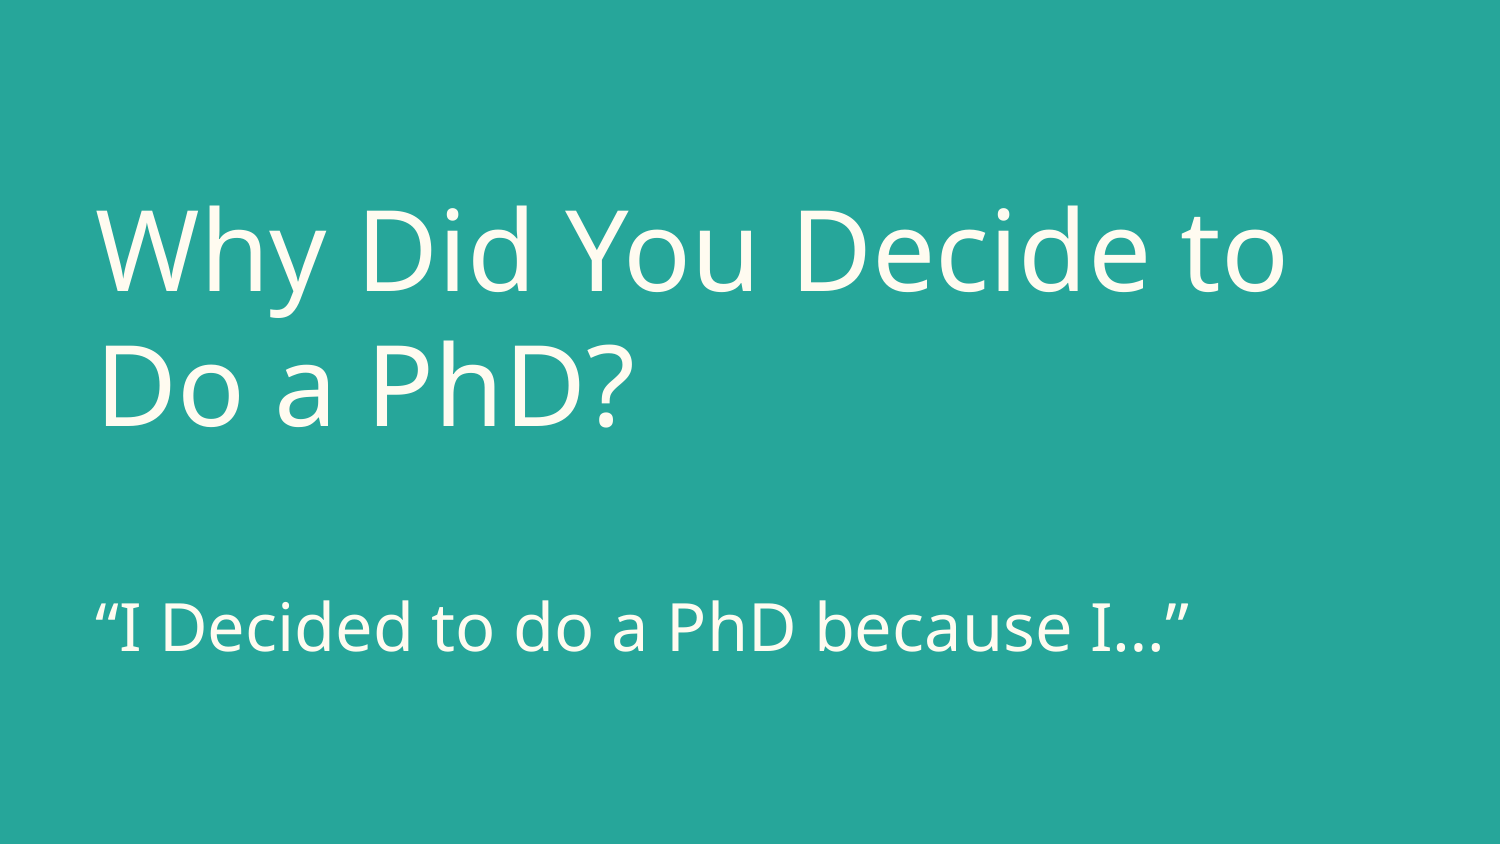

# Why Did You Decide to Do a PhD? “I Decided to do a PhD because I…”